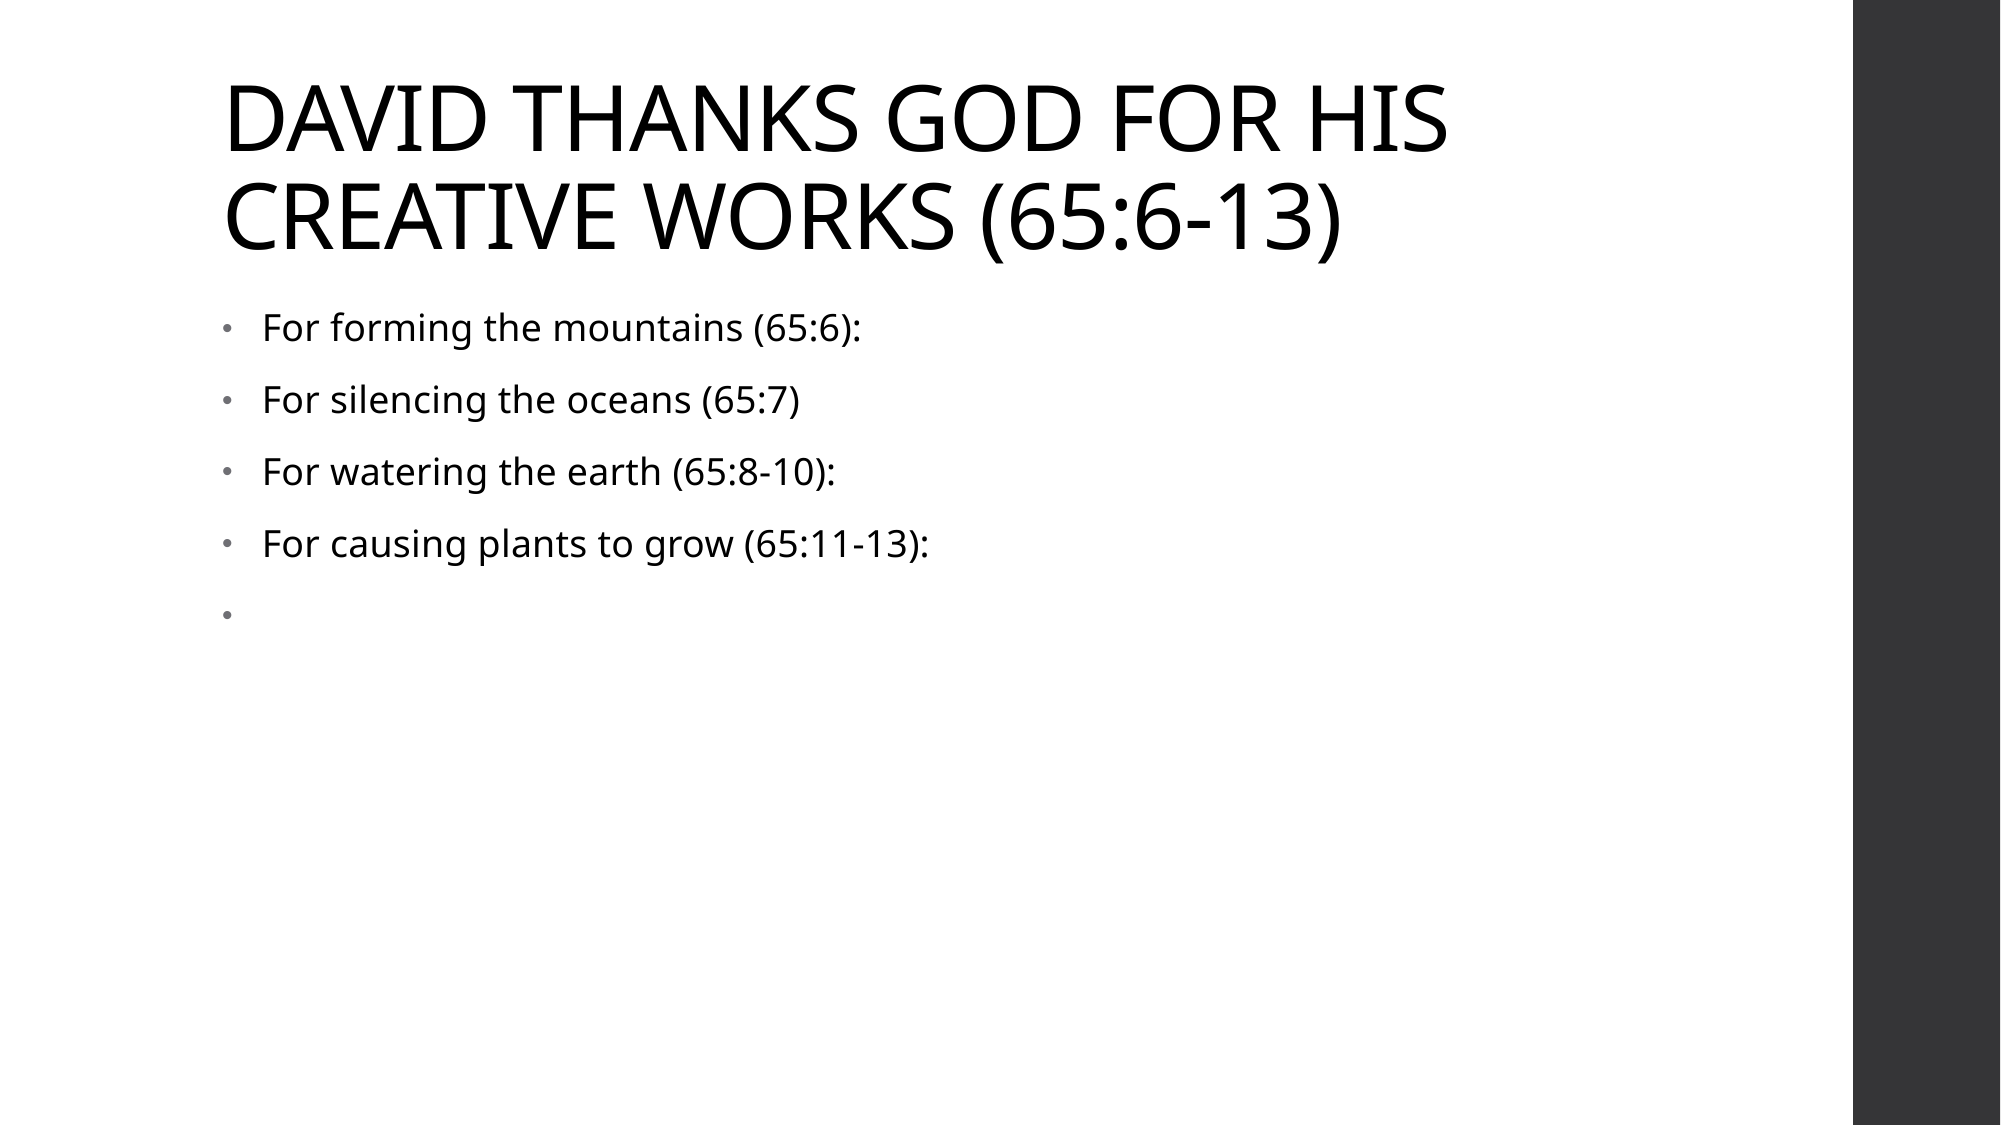

# DAVID THANKS GOD FOR HIS CREATIVE WORKS (65:6-13)
 For forming the mountains (65:6):
 For silencing the oceans (65:7)
 For watering the earth (65:8-10):
 For causing plants to grow (65:11-13):